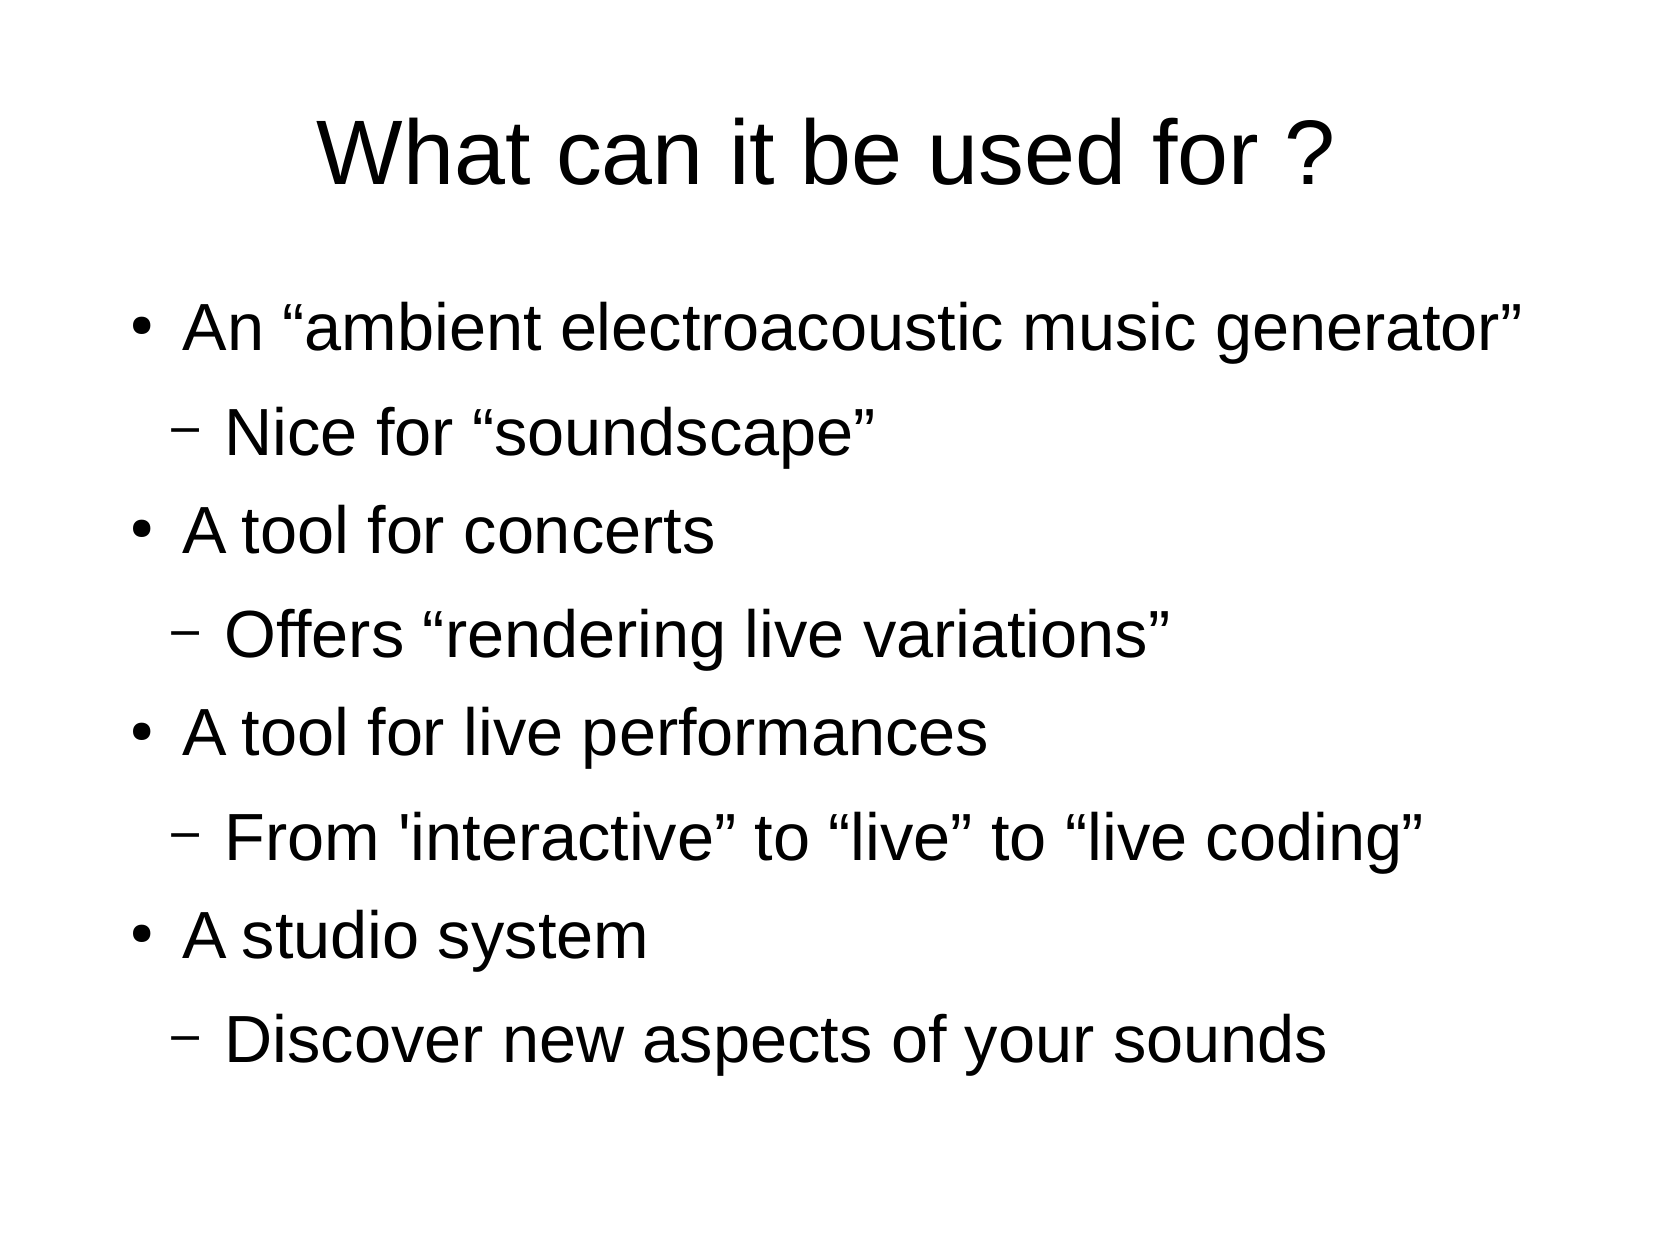

# What can it be used for ?
An “ambient electroacoustic music generator”
Nice for “soundscape”
A tool for concerts
Offers “rendering live variations”
A tool for live performances
From 'interactive” to “live” to “live coding”
A studio system
Discover new aspects of your sounds